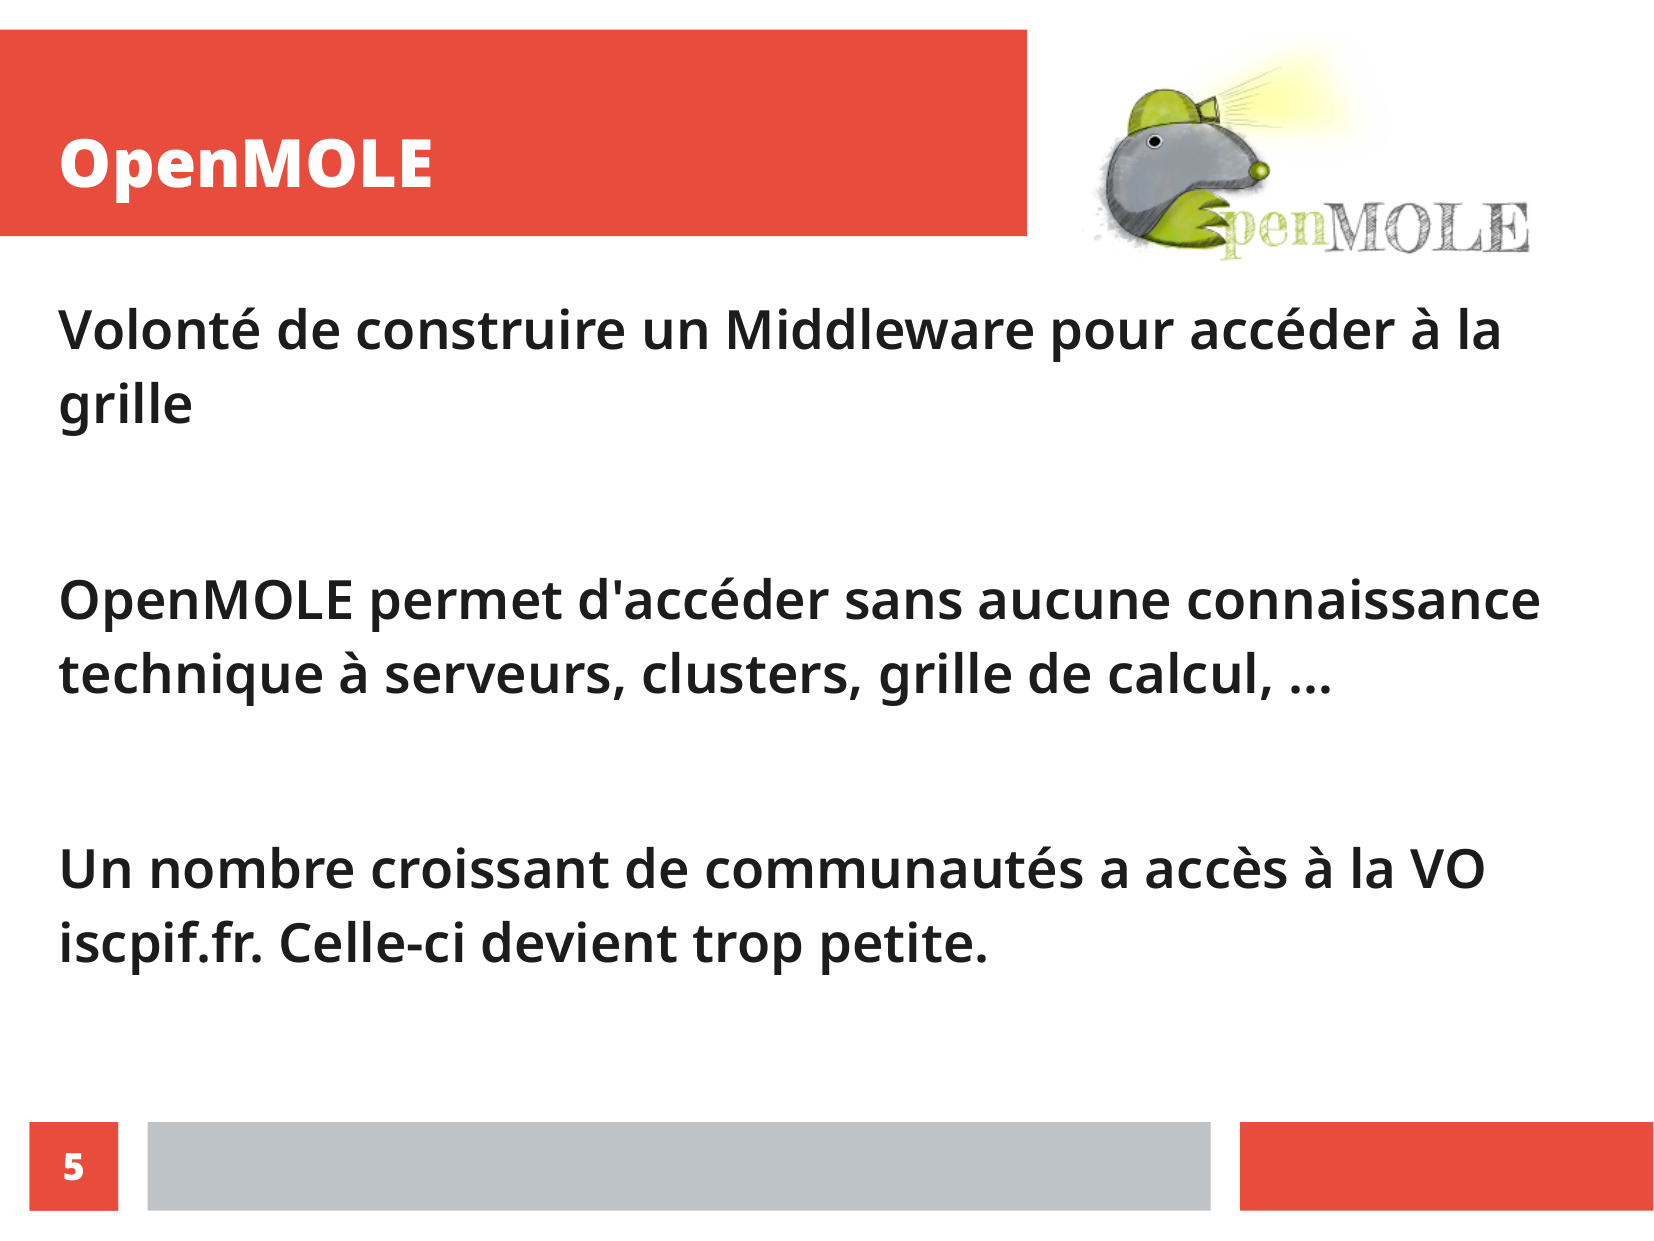

# OpenMOLE
Volonté de construire un Middleware pour accéder à la grille
OpenMOLE permet d'accéder sans aucune connaissance technique à serveurs, clusters, grille de calcul, …
Un nombre croissant de communautés a accès à la VO iscpif.fr. Celle-ci devient trop petite.
5